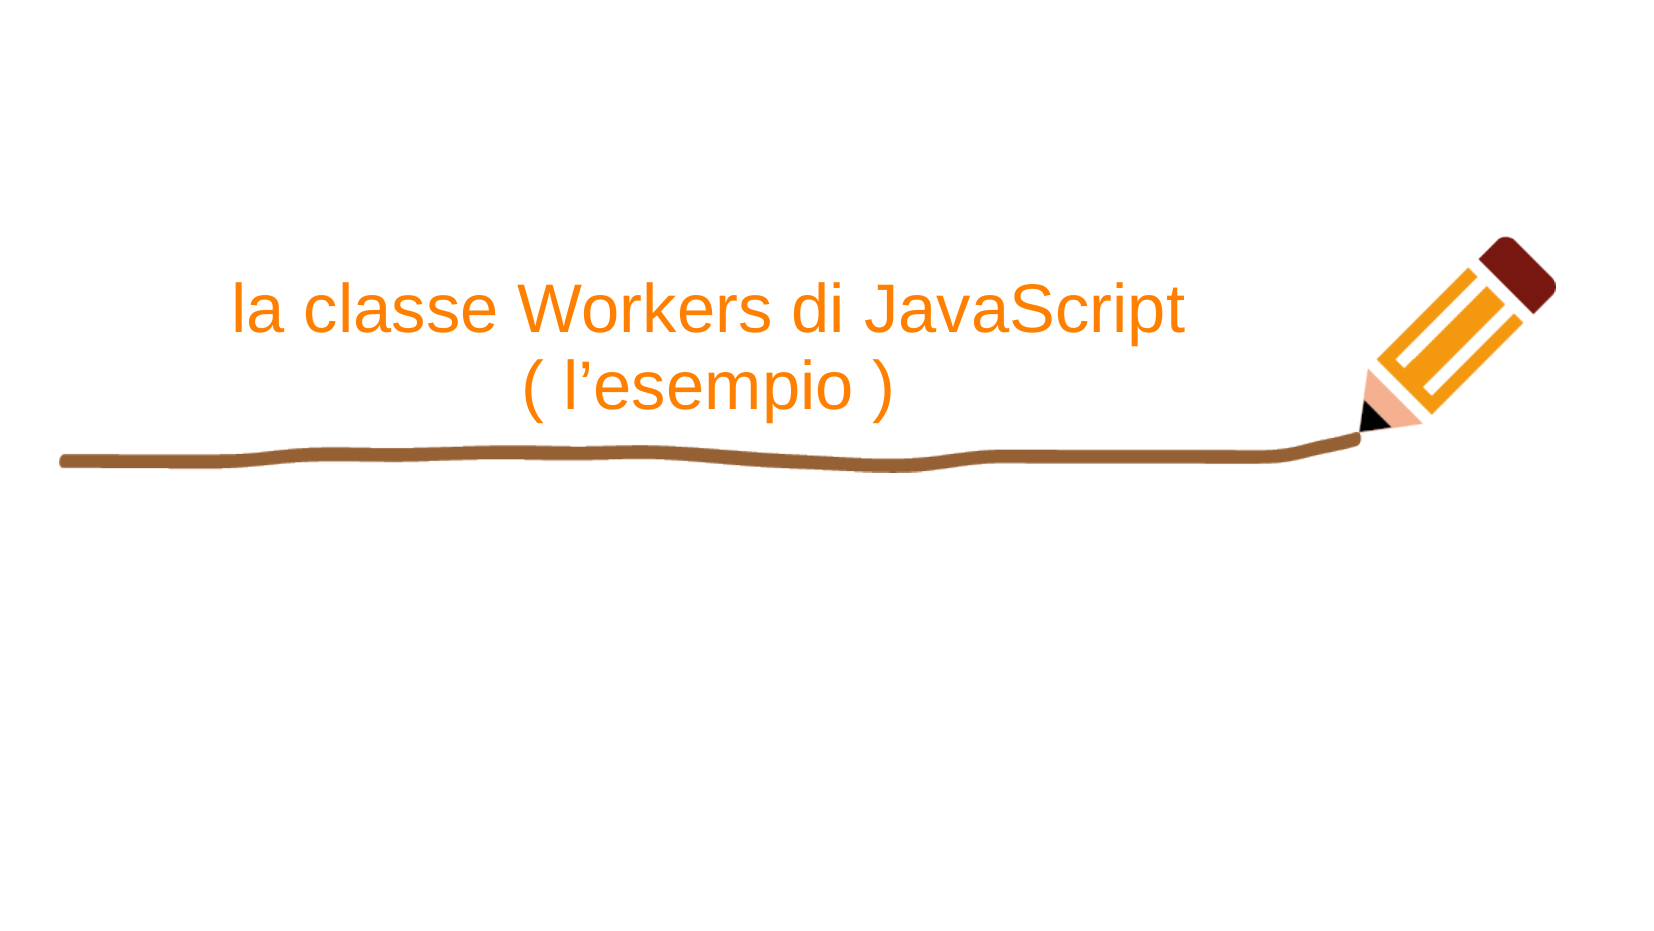

# la classe Workers di JavaScript ( l’esempio )